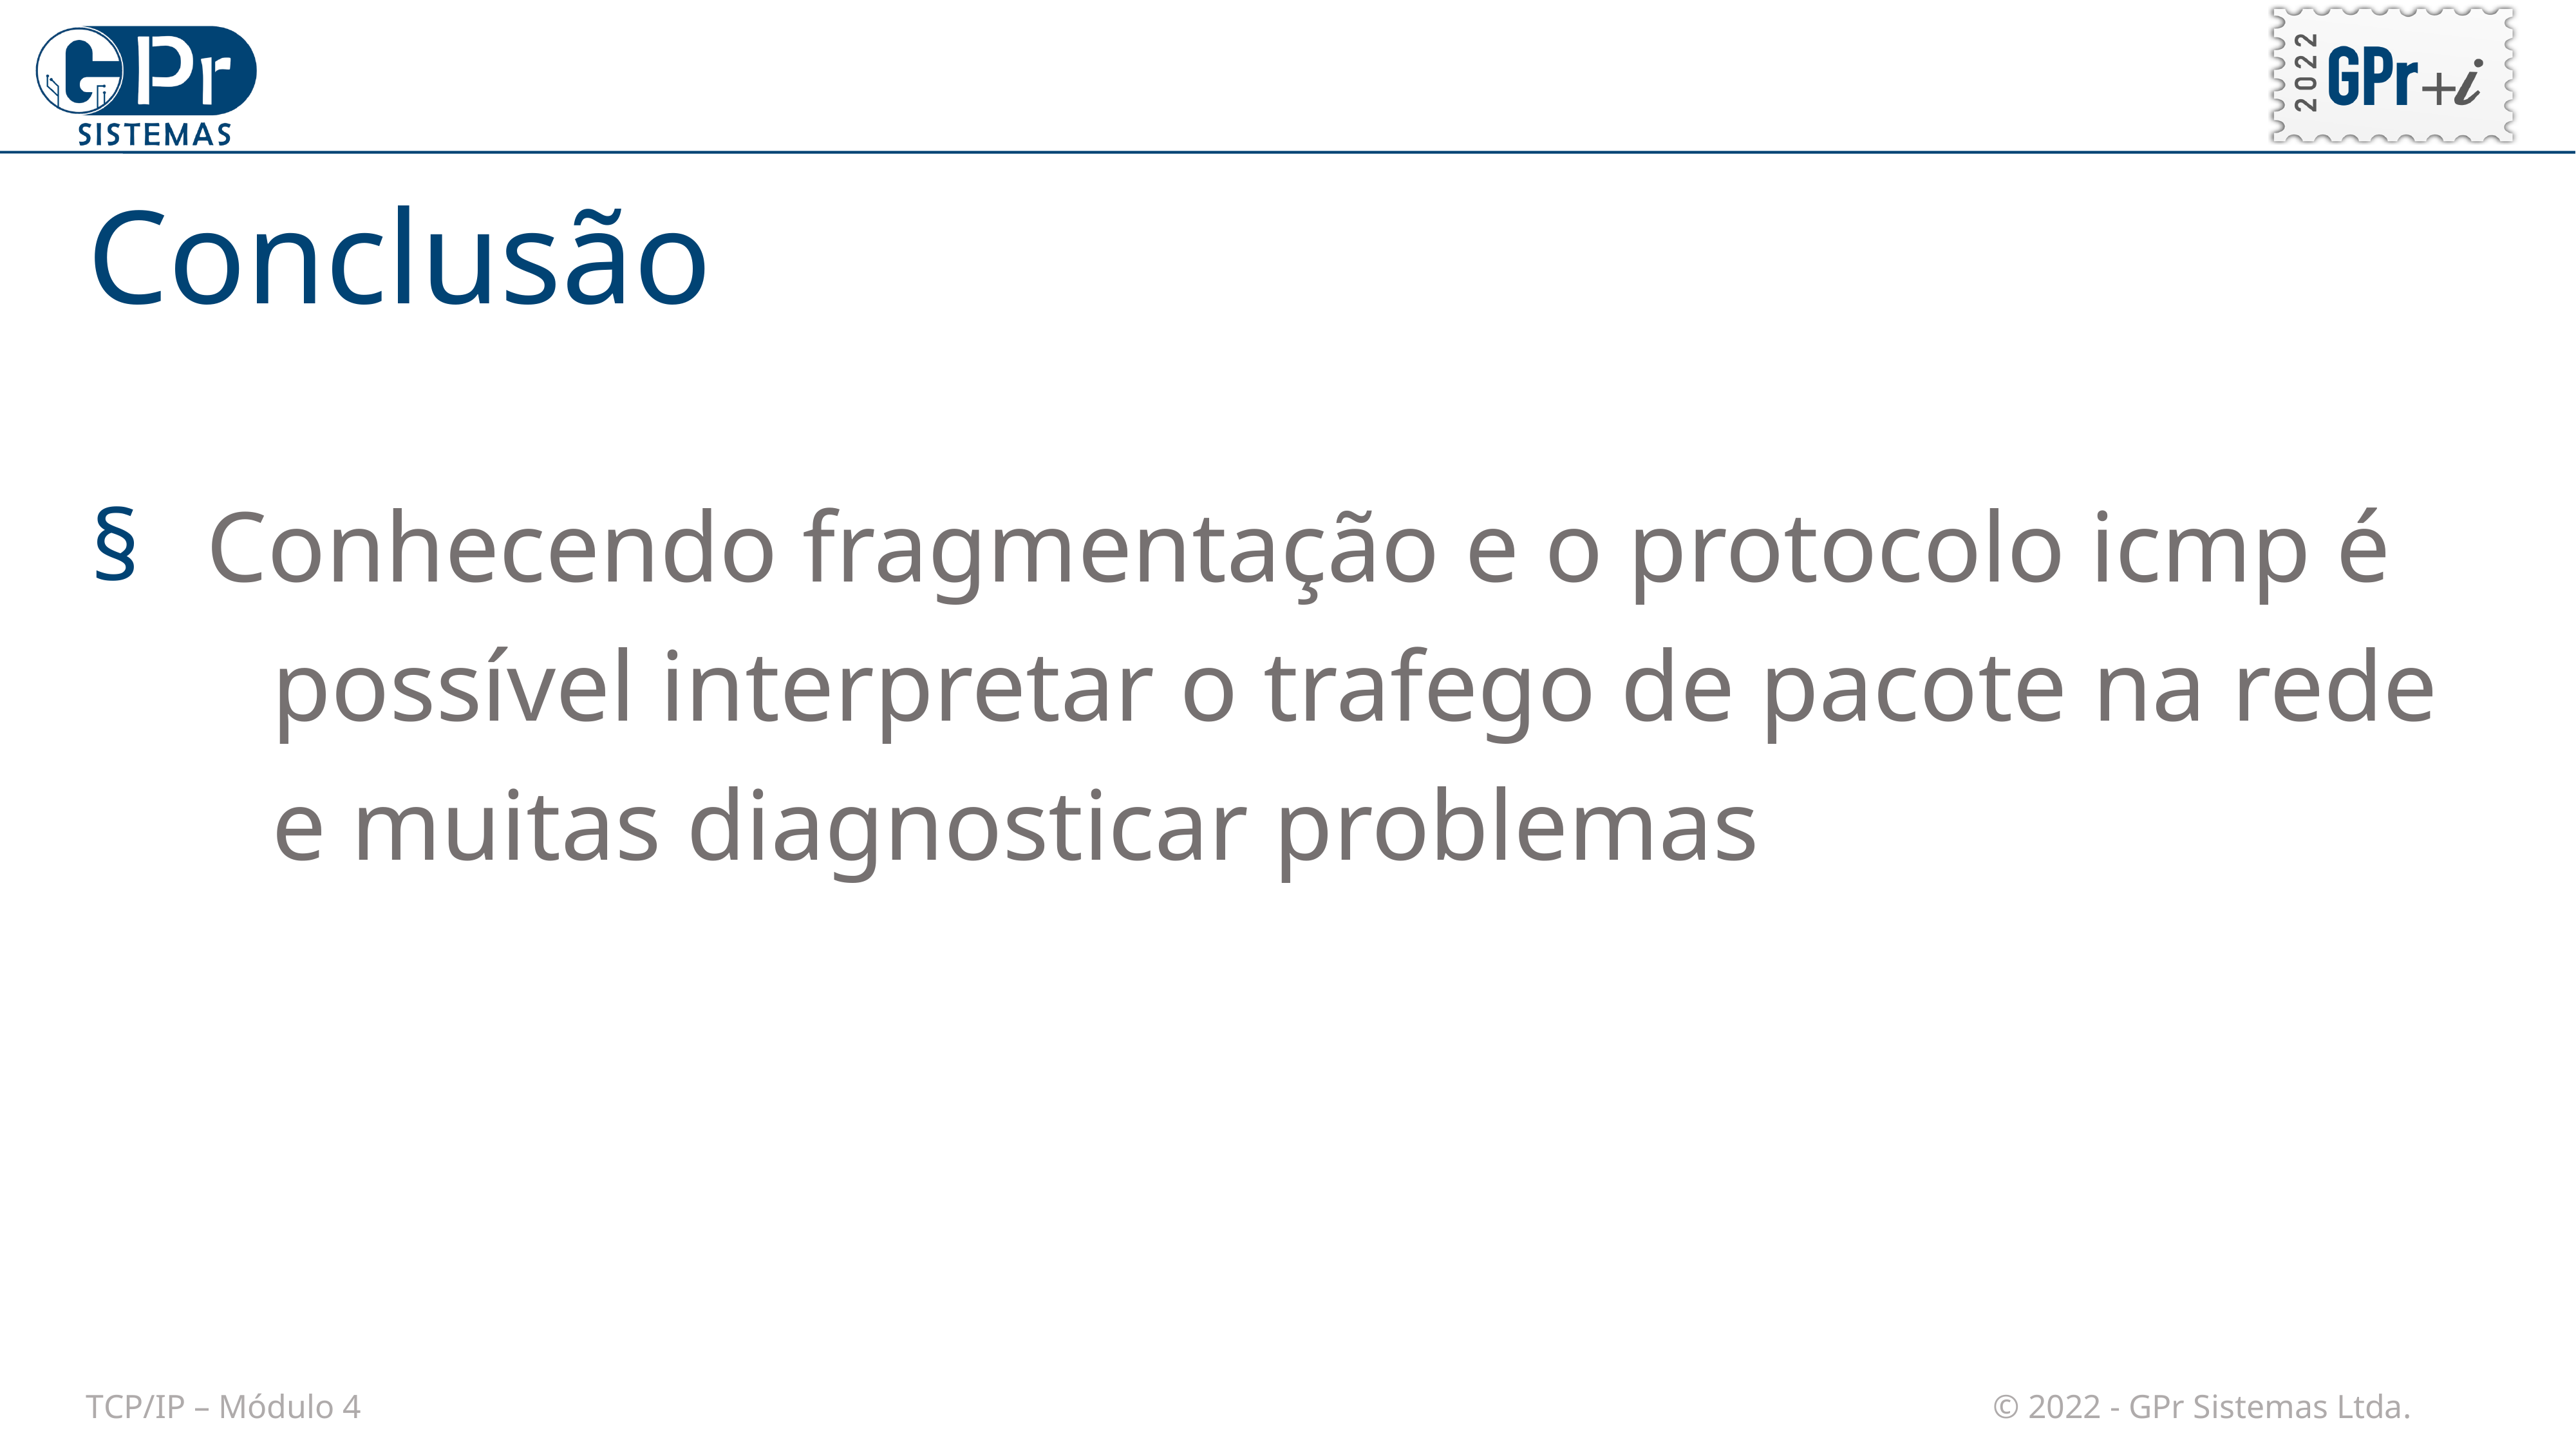

Conclusão
# Conhecendo fragmentação e o protocolo icmp é possível interpretar o trafego de pacote na rede e muitas diagnosticar problemas